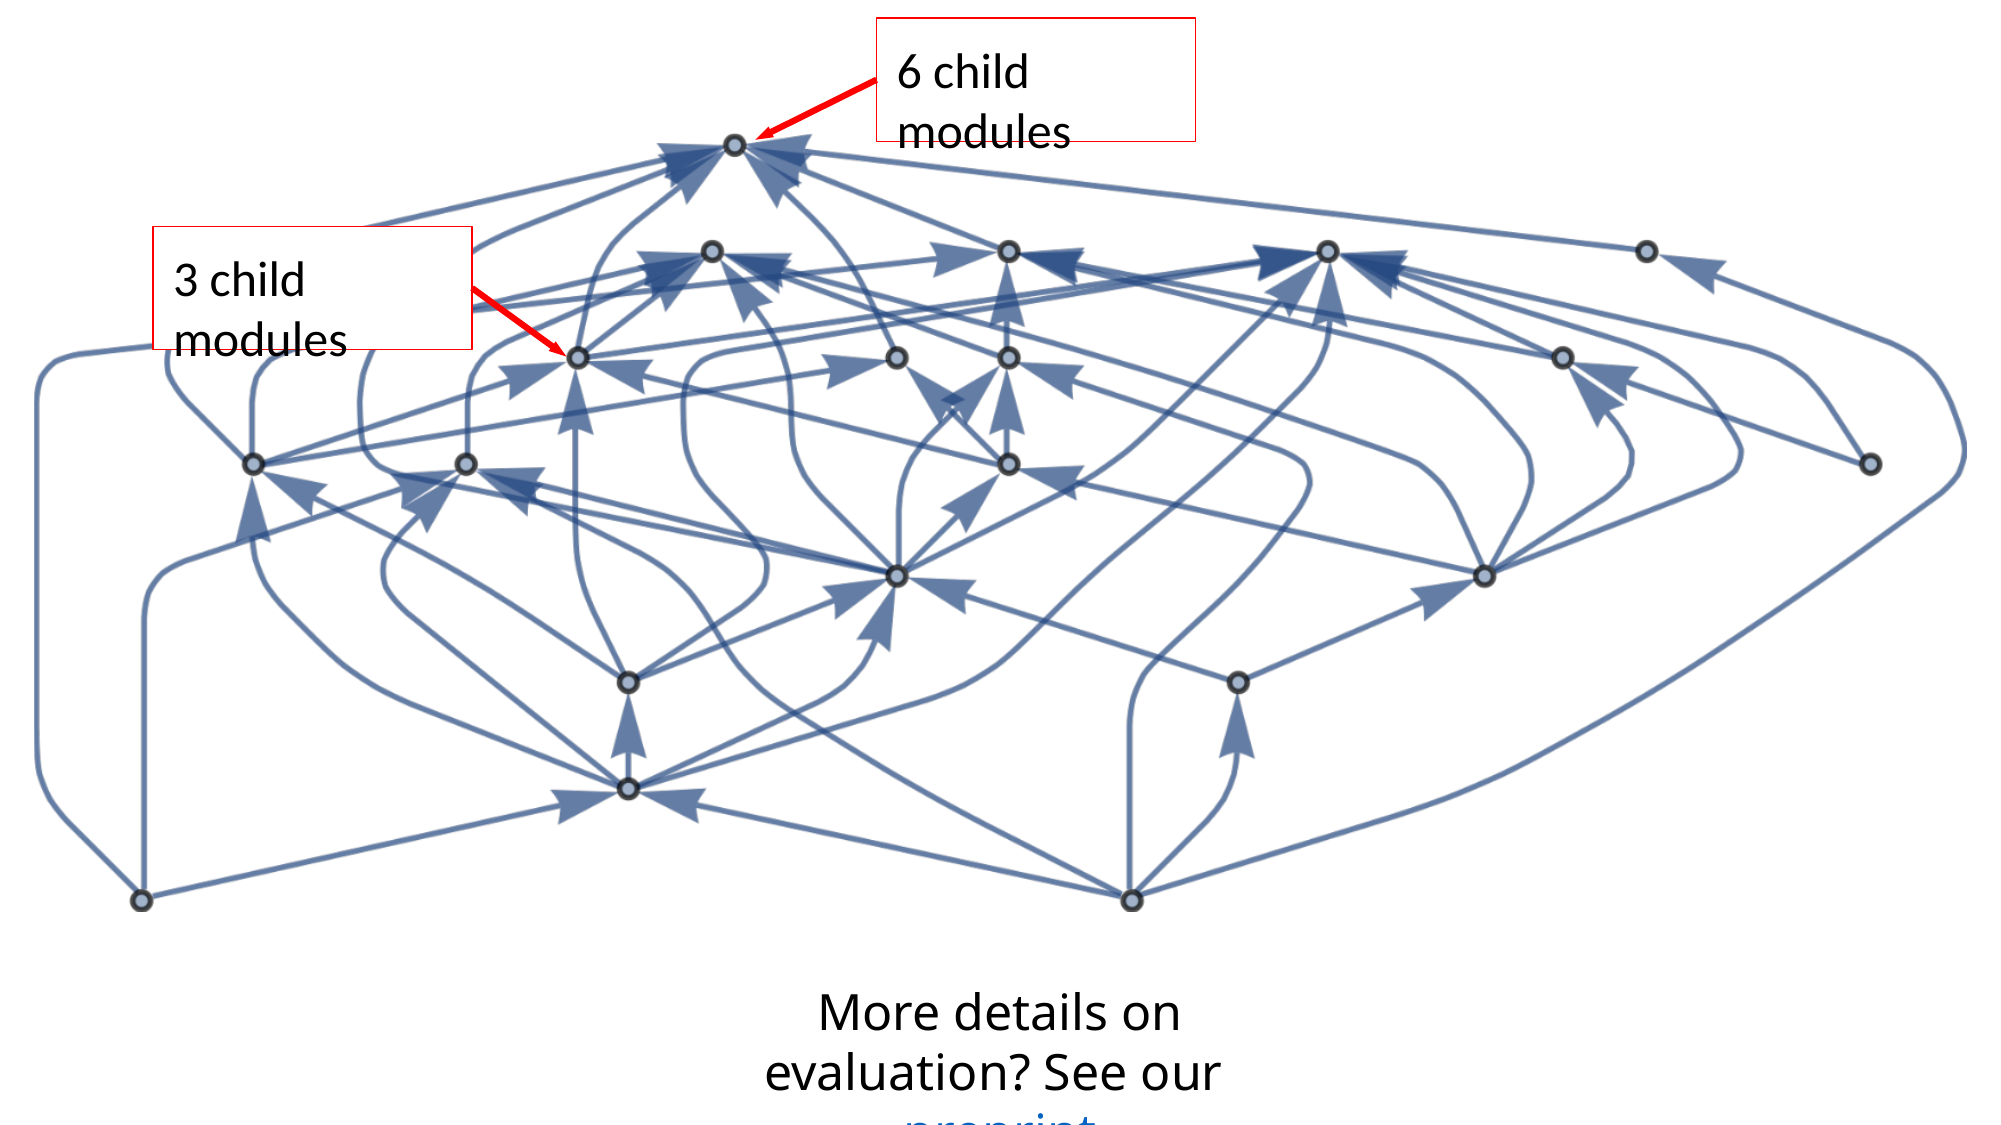

6 child modules
#
3 child modules
More details on evaluation? See our preprint